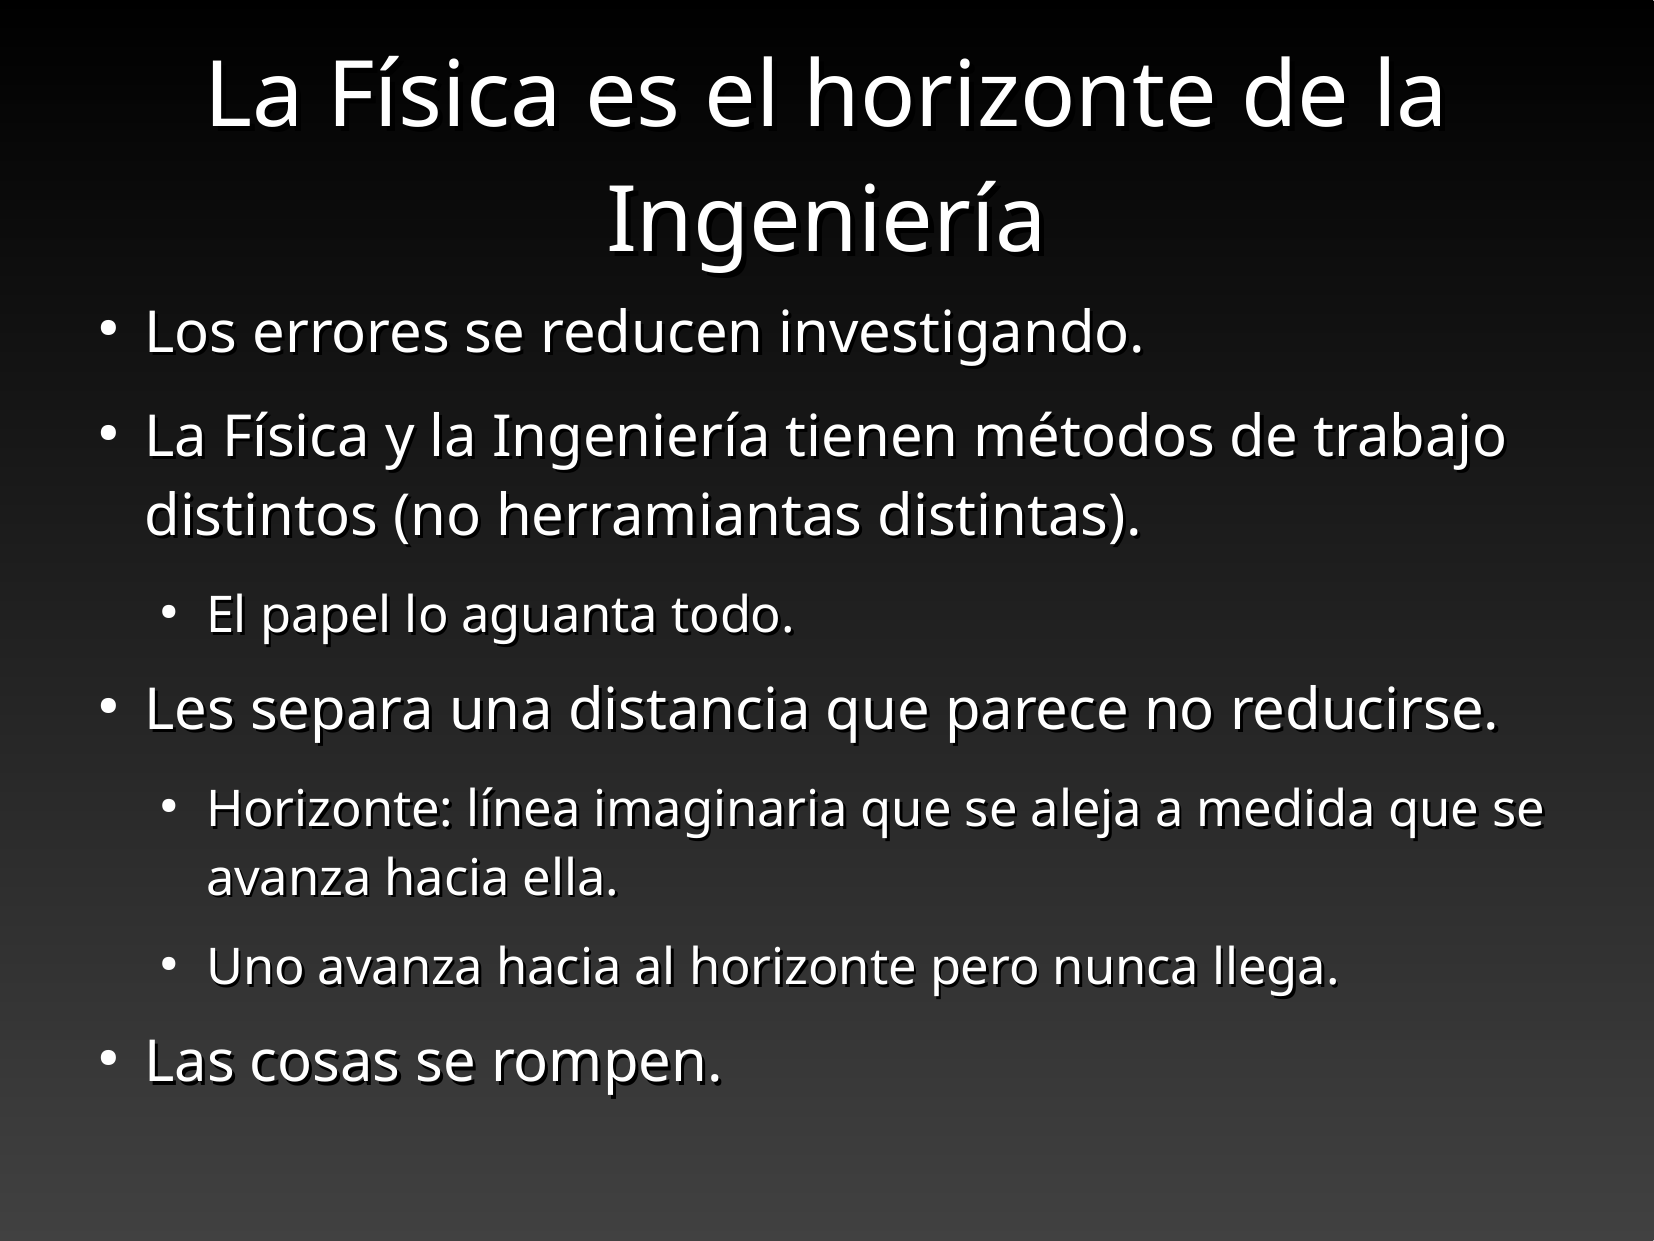

# La Física es el horizonte de la Ingeniería
Los errores se reducen investigando.
La Física y la Ingeniería tienen métodos de trabajo distintos (no herramiantas distintas).
El papel lo aguanta todo.
Les separa una distancia que parece no reducirse.
Horizonte: línea imaginaria que se aleja a medida que se avanza hacia ella.
Uno avanza hacia al horizonte pero nunca llega.
Las cosas se rompen.